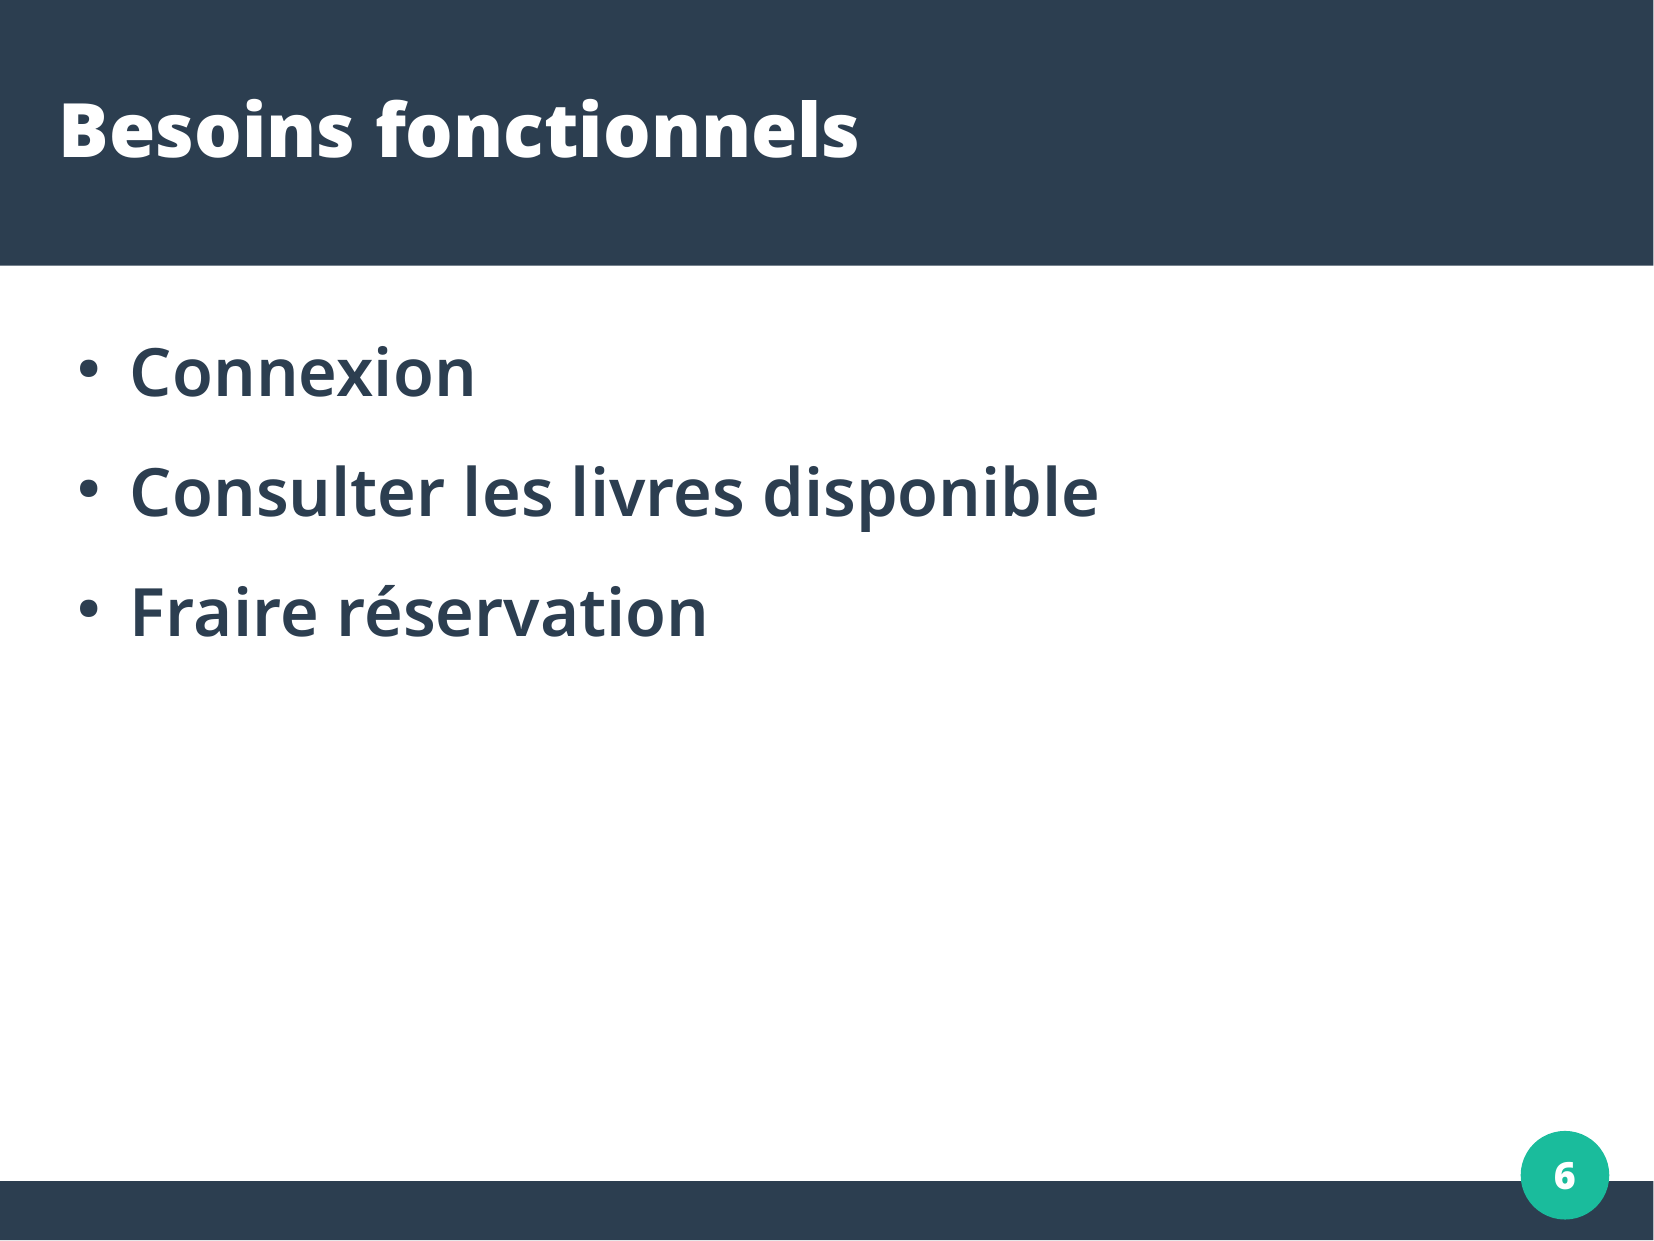

# Besoins fonctionnels
Connexion
Consulter les livres disponible
Fraire réservation
6